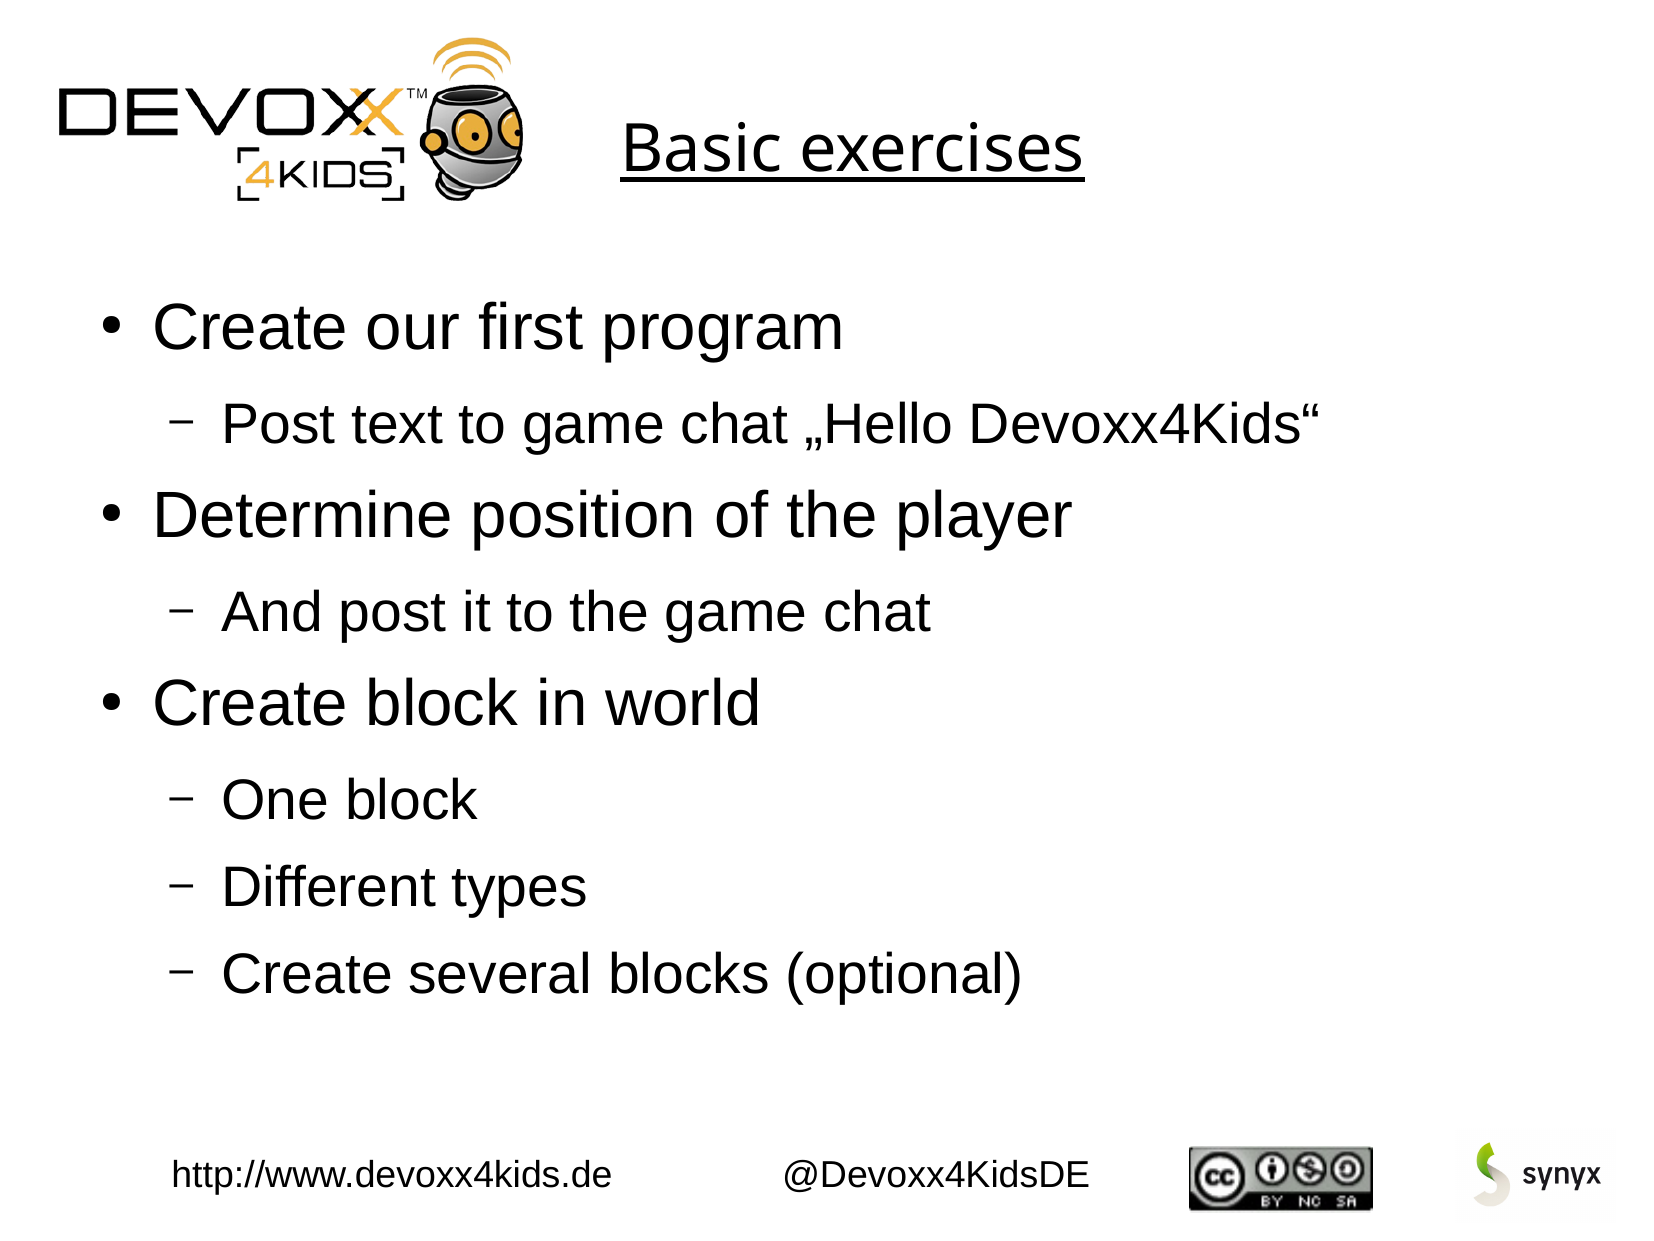

Basic exercises
# Create our first program
Post text to game chat „Hello Devoxx4Kids“
Determine position of the player
And post it to the game chat
Create block in world
One block
Different types
Create several blocks (optional)